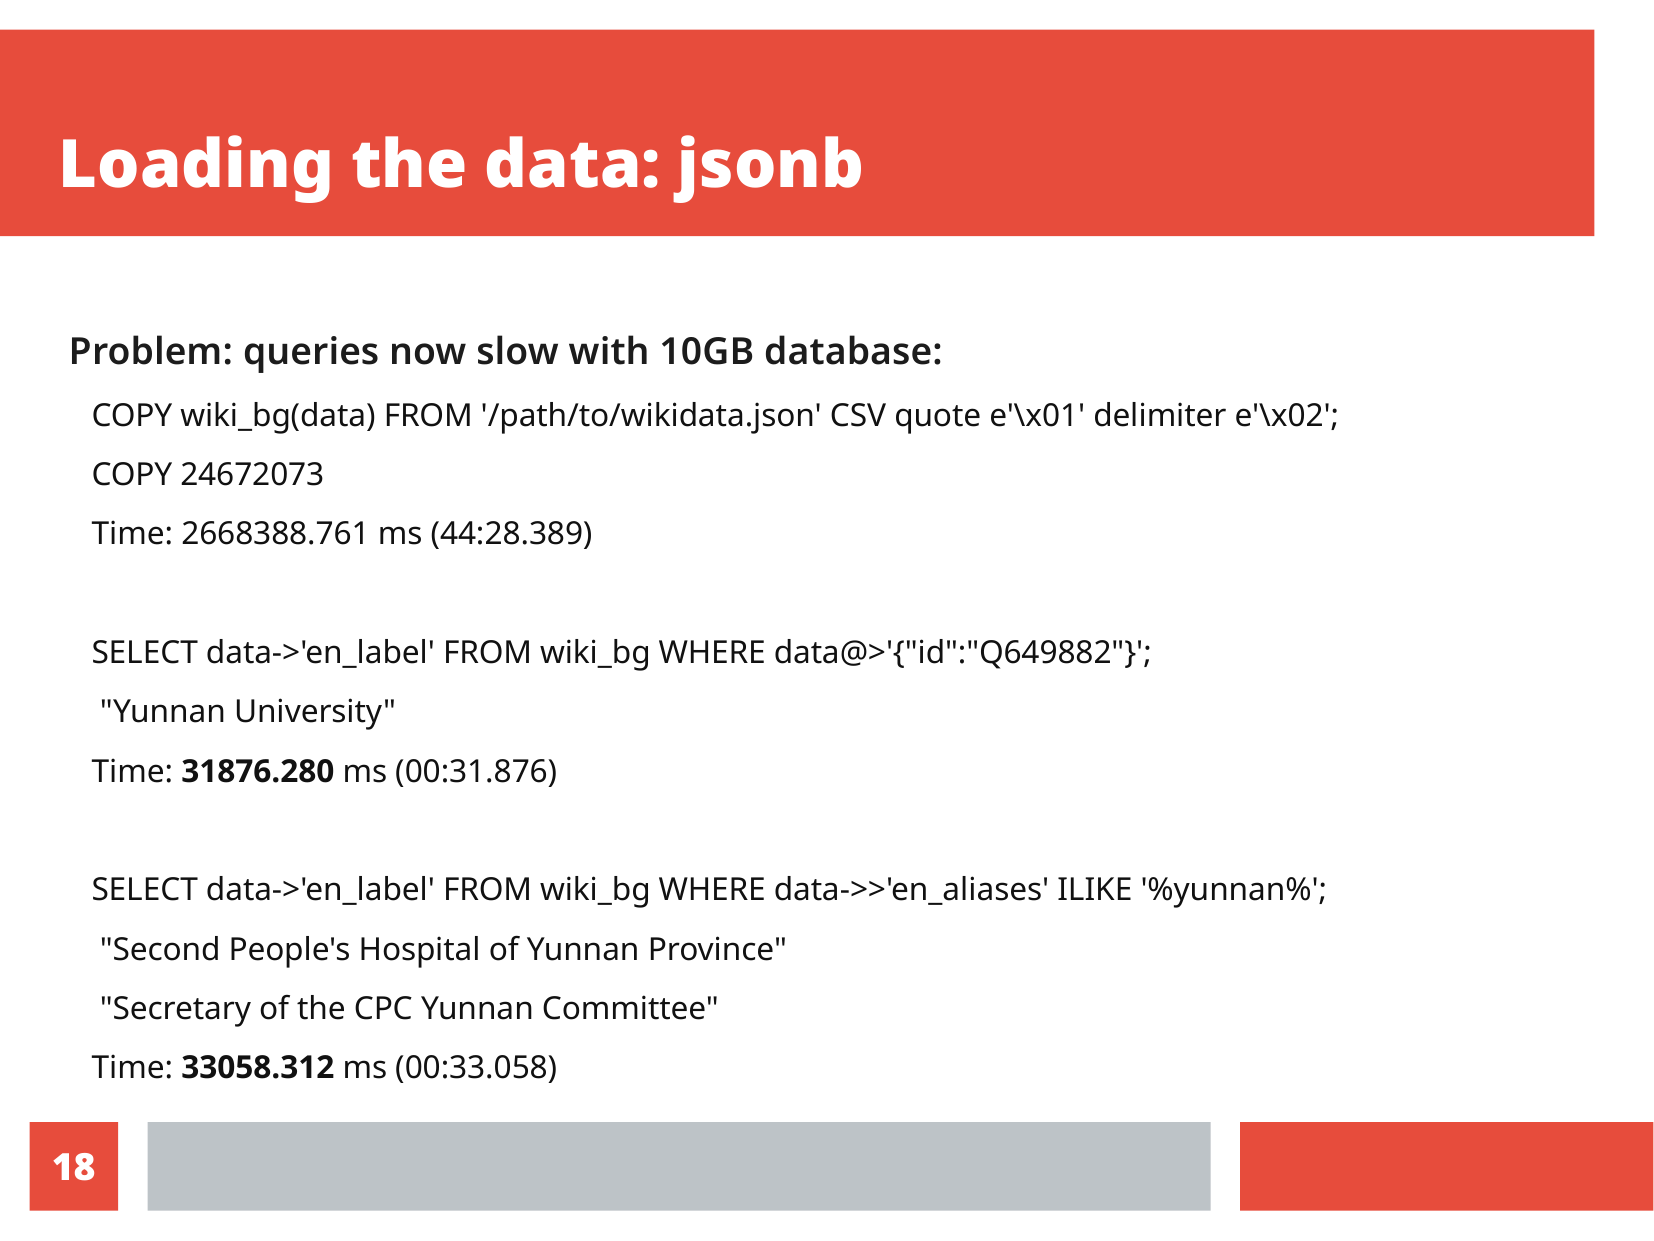

# Loading the data: jsonb
 Problem: queries now slow with 10GB database:
COPY wiki_bg(data) FROM '/path/to/wikidata.json' CSV quote e'\x01' delimiter e'\x02';
COPY 24672073
Time: 2668388.761 ms (44:28.389)
SELECT data->'en_label' FROM wiki_bg WHERE data@>'{"id":"Q649882"}';
 "Yunnan University"
Time: 31876.280 ms (00:31.876)
SELECT data->'en_label' FROM wiki_bg WHERE data->>'en_aliases' ILIKE '%yunnan%';
 "Second People's Hospital of Yunnan Province"
 "Secretary of the CPC Yunnan Committee"
Time: 33058.312 ms (00:33.058)
18